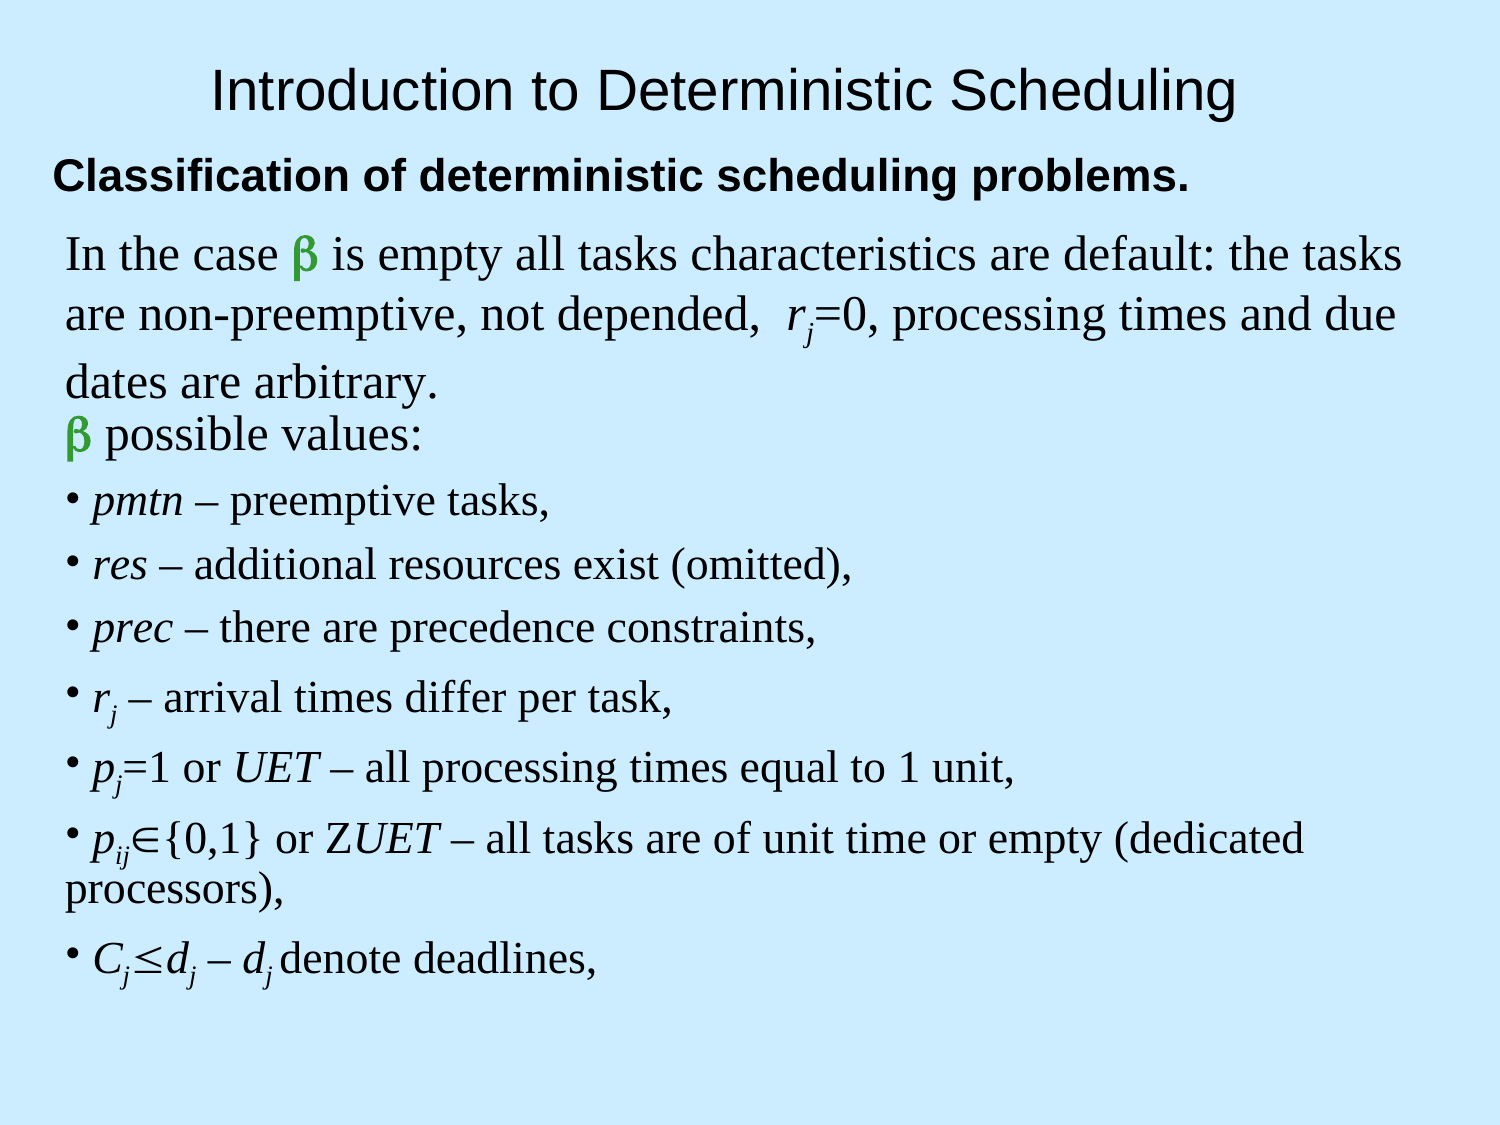

# Introduction to Deterministic Scheduling
Classification of deterministic scheduling problems.
In the case  is empty all tasks characteristics are default: the tasks are non-preemptive, not depended, rj=0, processing times and due dates are arbitrary.
 possible values:
 pmtn – preemptive tasks,
 res – additional resources exist (omitted),
 prec – there are precedence constraints,
 rj – arrival times differ per task,
 pj=1 or UET – all processing times equal to 1 unit,
 pij{0,1} or ZUET – all tasks are of unit time or empty (dedicated processors),
 Cjdj – dj denote deadlines,